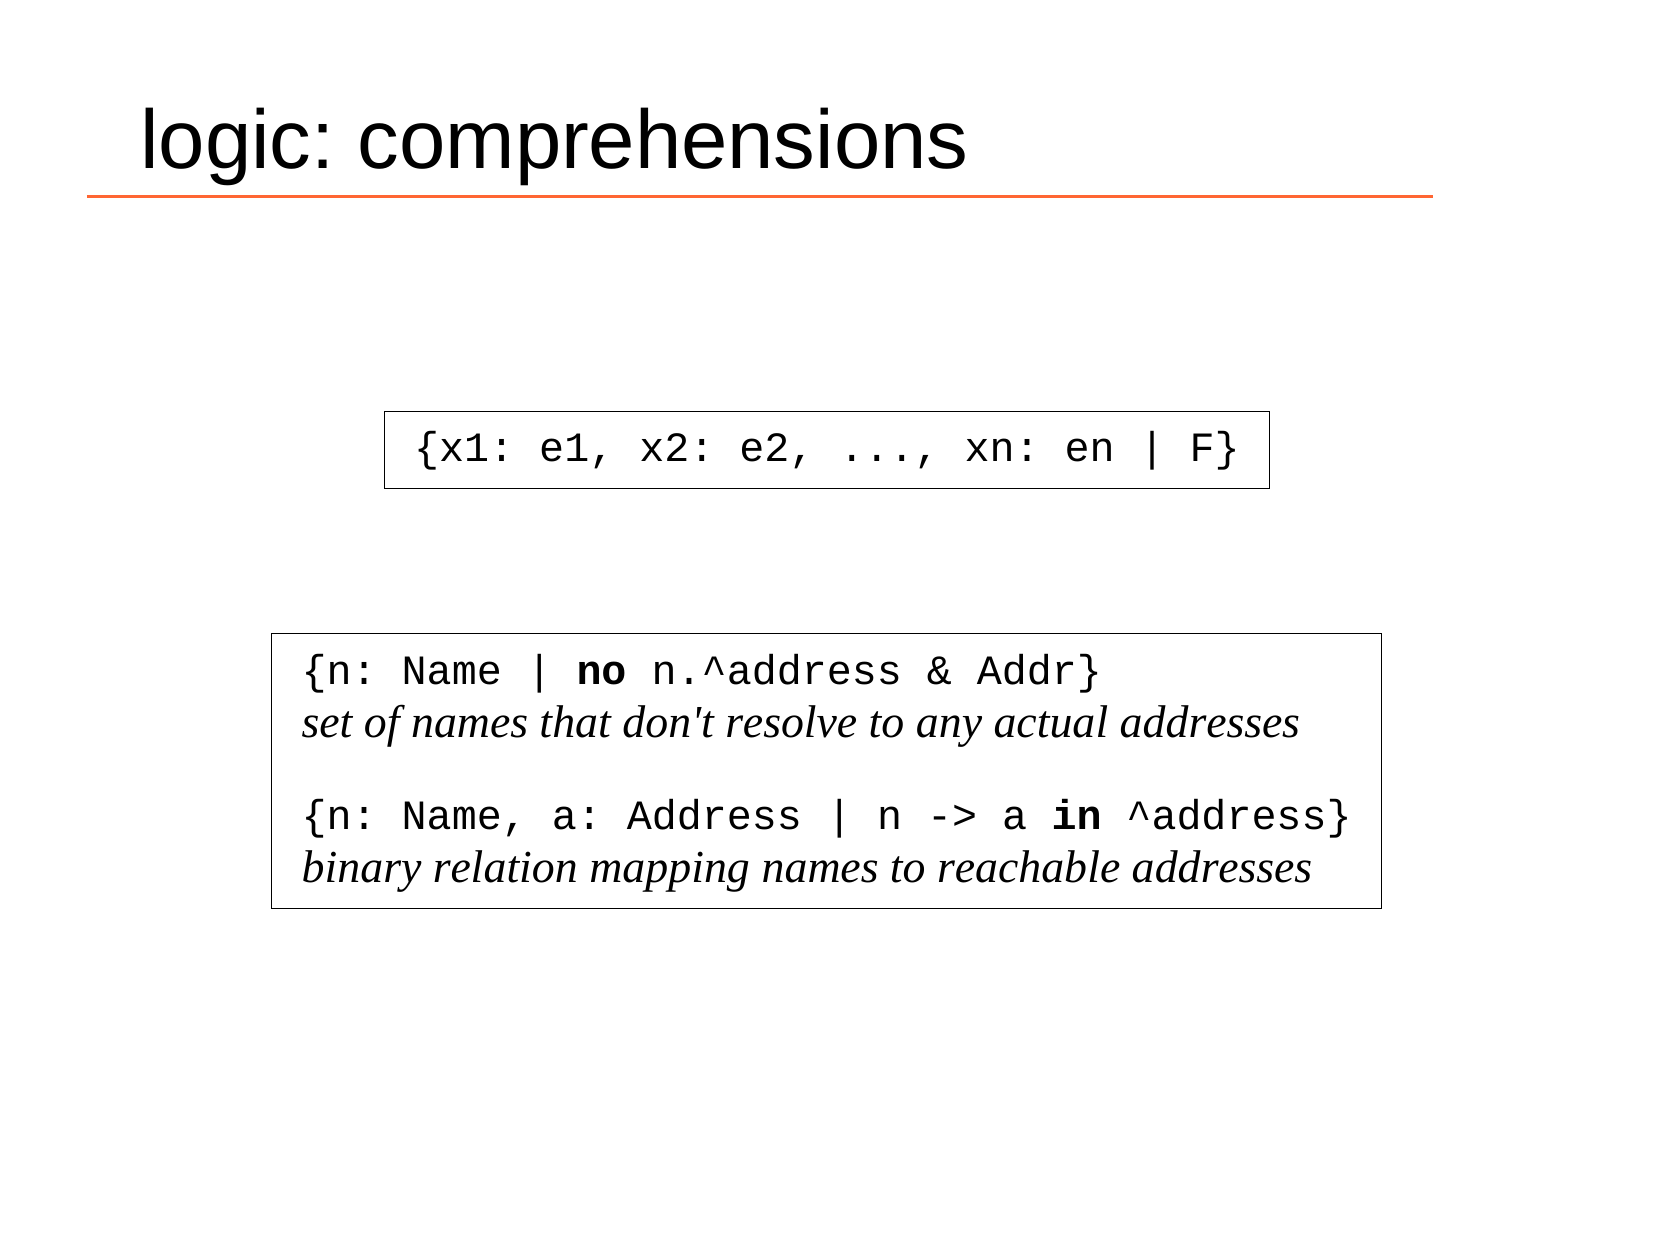

# logic: comprehensions
{x1: e1, x2: e2, ..., xn: en | F}
{n: Name | no n.^address & Addr}
set of names that don't resolve to any actual addresses
{n: Name, a: Address | n -> a in ^address}
binary relation mapping names to reachable addresses